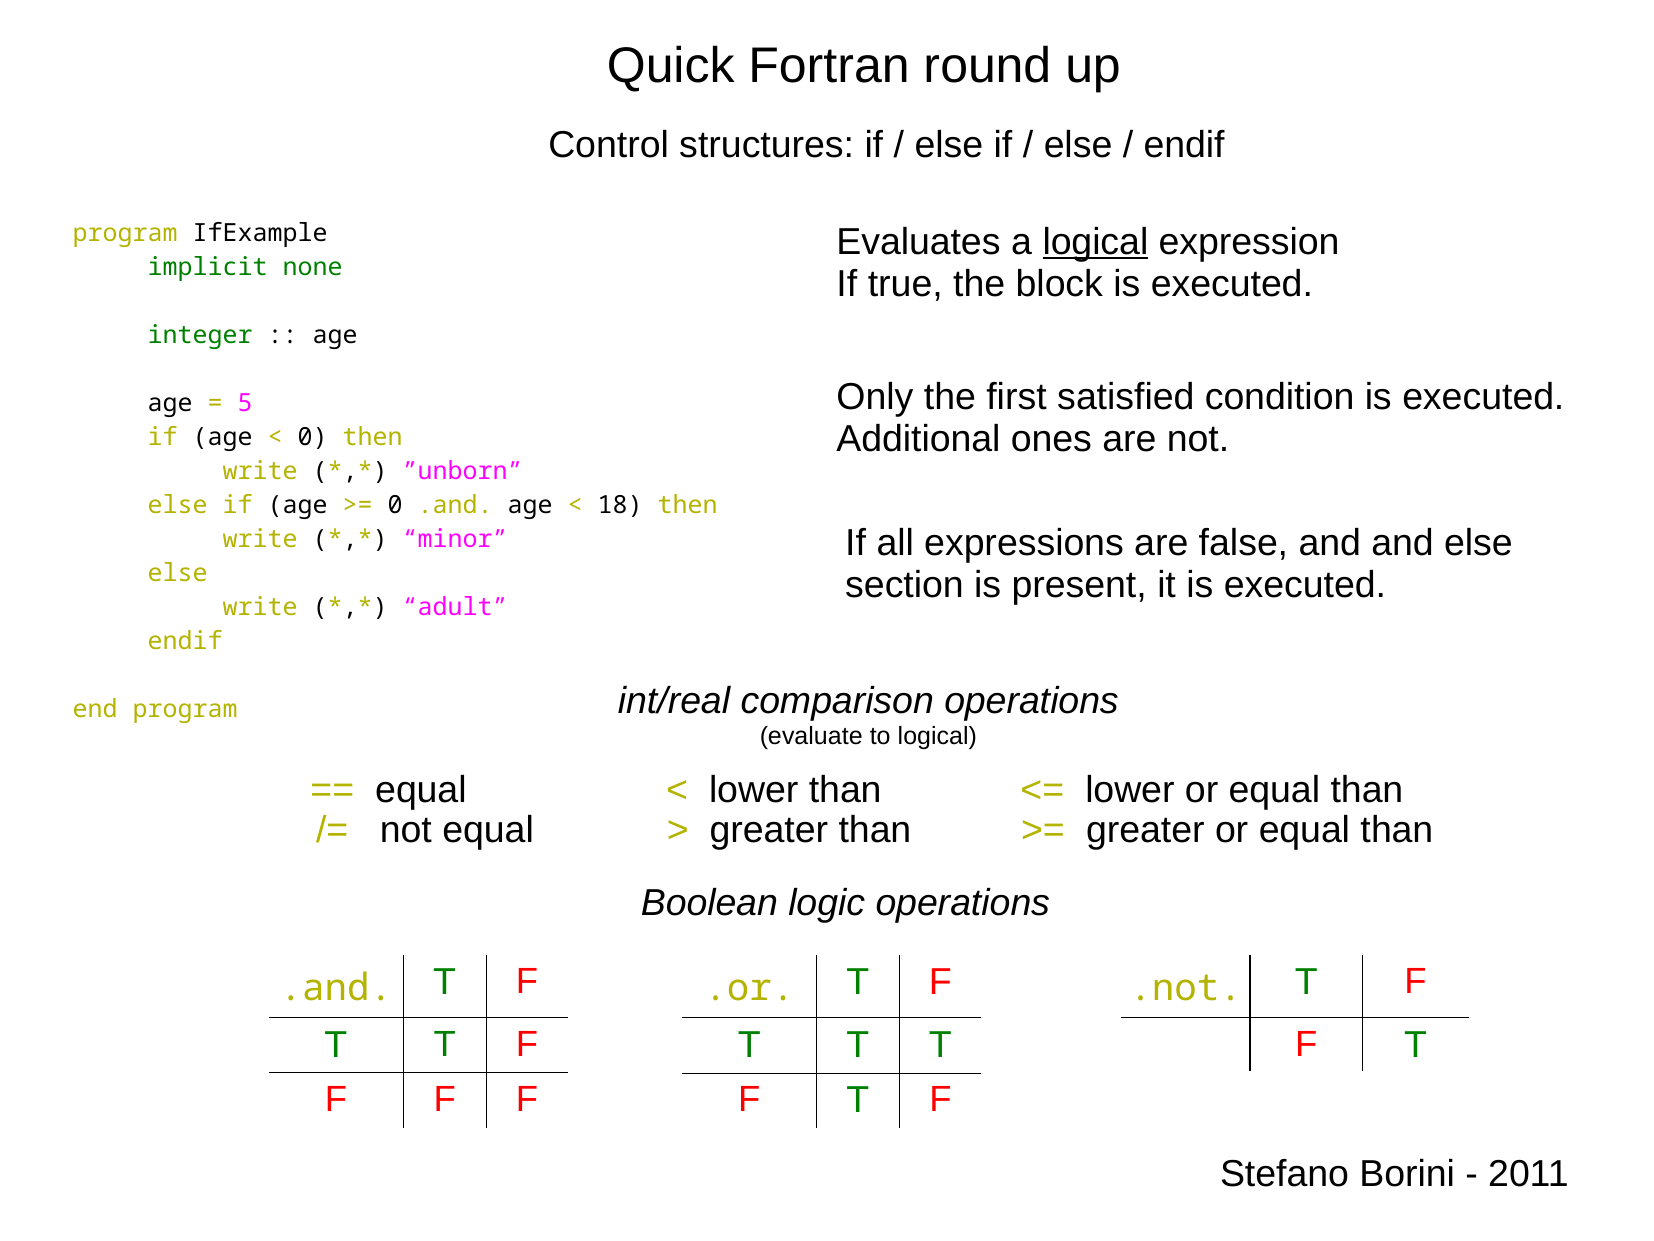

Control structures: if / else if / else / endif
program IfExample
	implicit none
	integer :: age
 age = 5
	if (age < 0) then
	 write (*,*) ”unborn”
	else if (age >= 0 .and. age < 18) then
	 write (*,*) “minor”
	else
	 write (*,*) “adult”
	endif
end program
Evaluates a logical expression
If true, the block is executed.
Only the first satisfied condition is executed.
Additional ones are not.
If all expressions are false, and and else
section is present, it is executed.
int/real comparison operations
(evaluate to logical)
== equal
< lower than
<= lower or equal than
/= not equal
> greater than
>= greater or equal than
Boolean logic operations
| .and. | T | F |
| --- | --- | --- |
| T | T | F |
| F | F | F |
| .or. | T | F |
| --- | --- | --- |
| T | T | T |
| F | T | F |
| .not. | T | F |
| --- | --- | --- |
| | F | T |